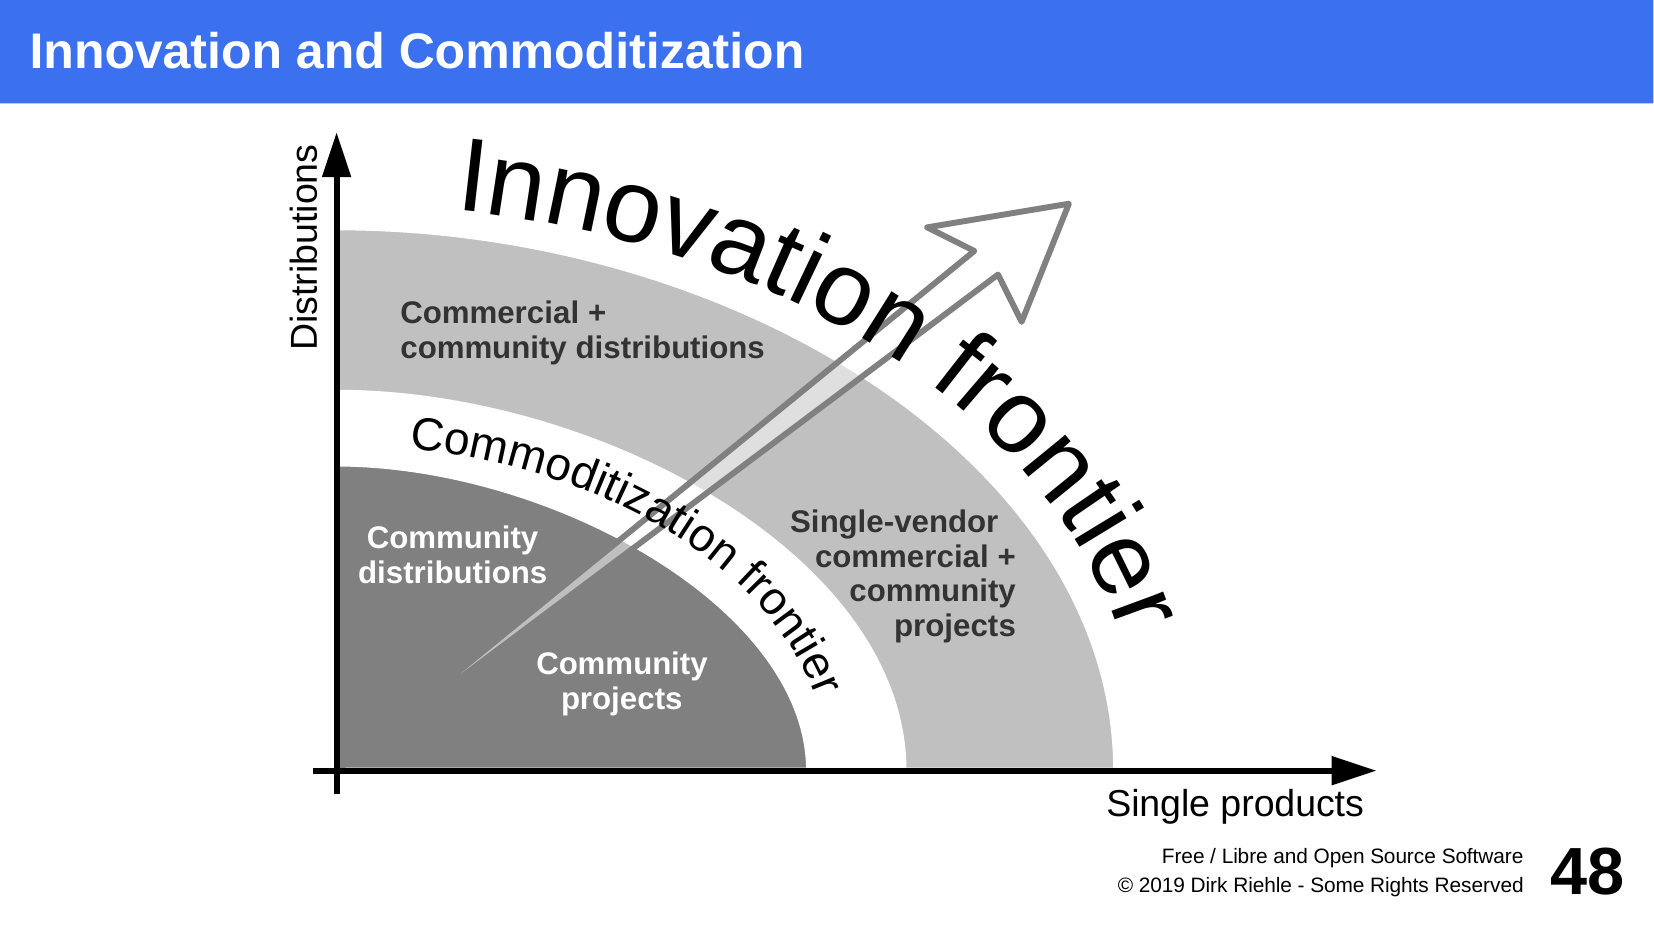

# Innovation and Commoditization
Innovation frontier
Commercial +
community distributions
Single-vendor commercial + community
projects
Distributions
Commoditization frontier
Community
distributions
Community
projects
Single products
Free / Libre and Open Source Software
48
© 2019 Dirk Riehle - Some Rights Reserved